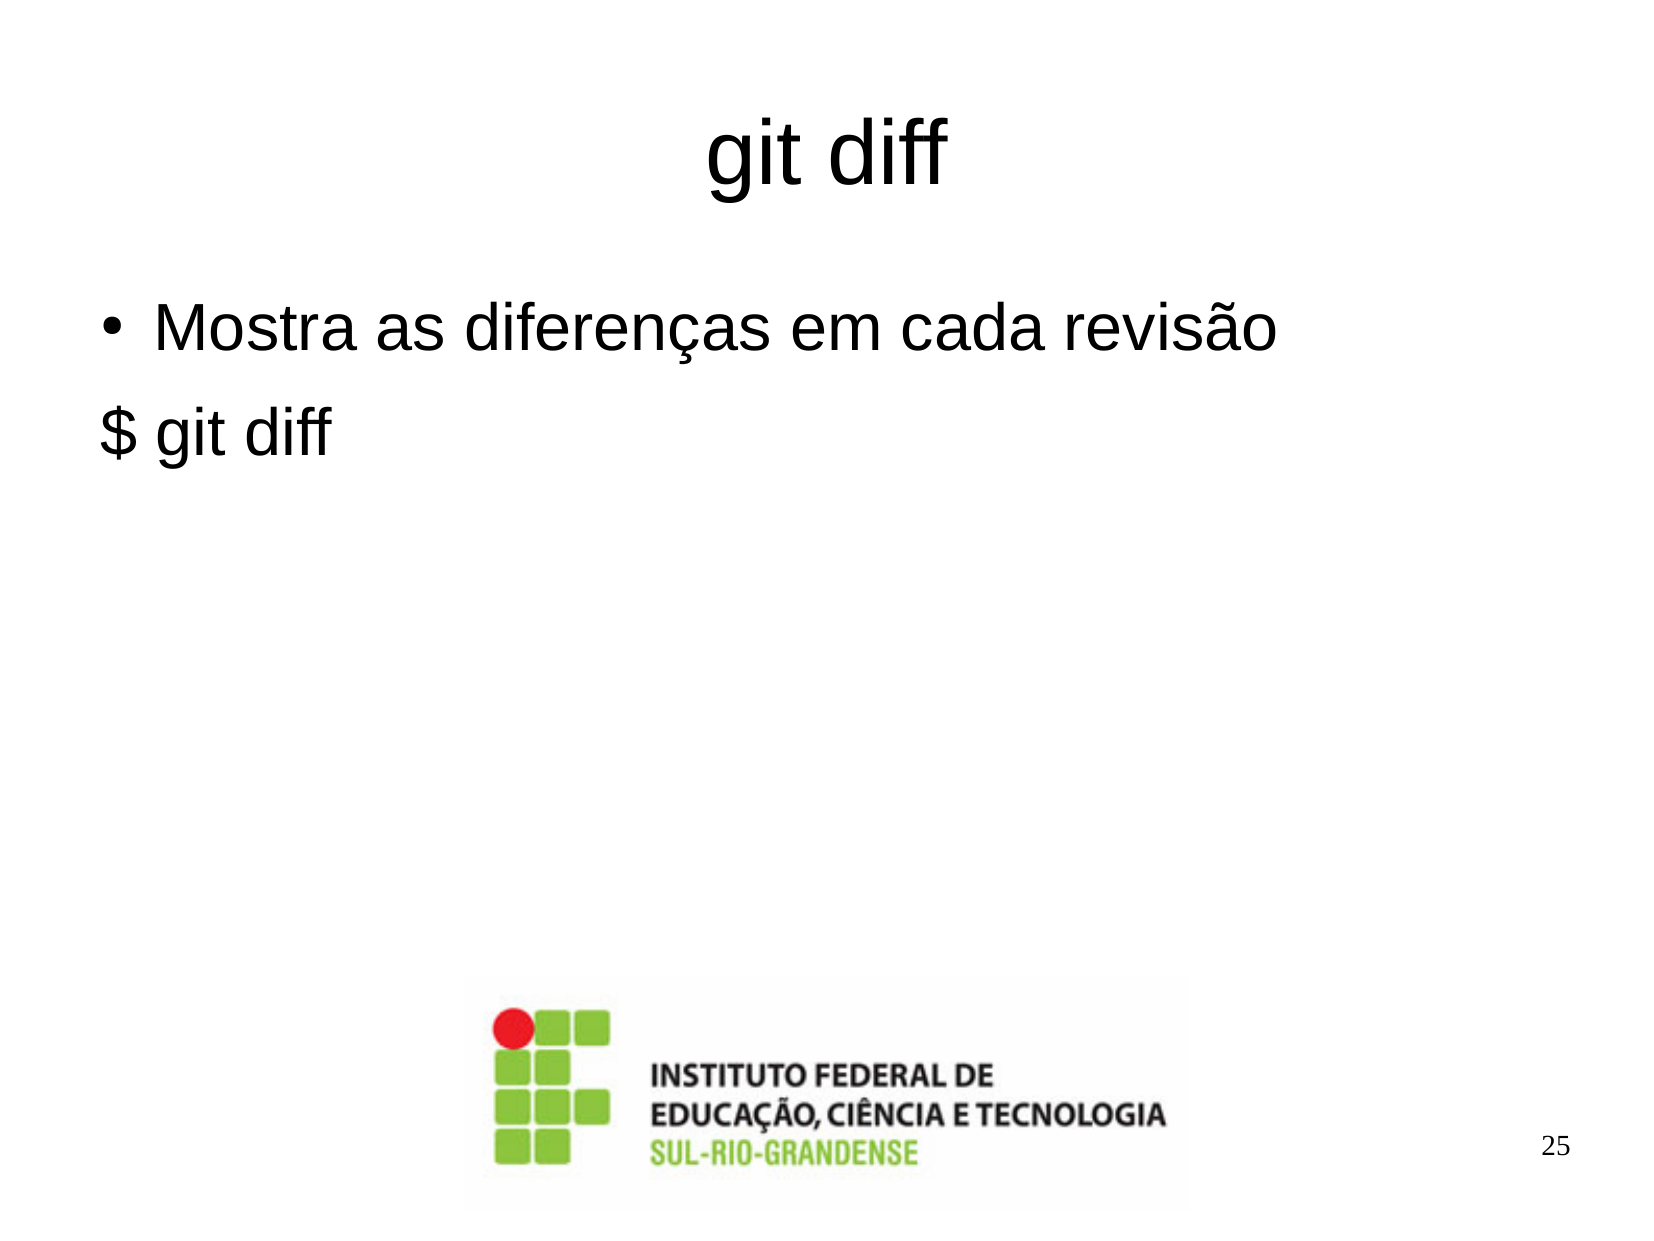

# git diff
Mostra as diferenças em cada revisão
$ git diff
25